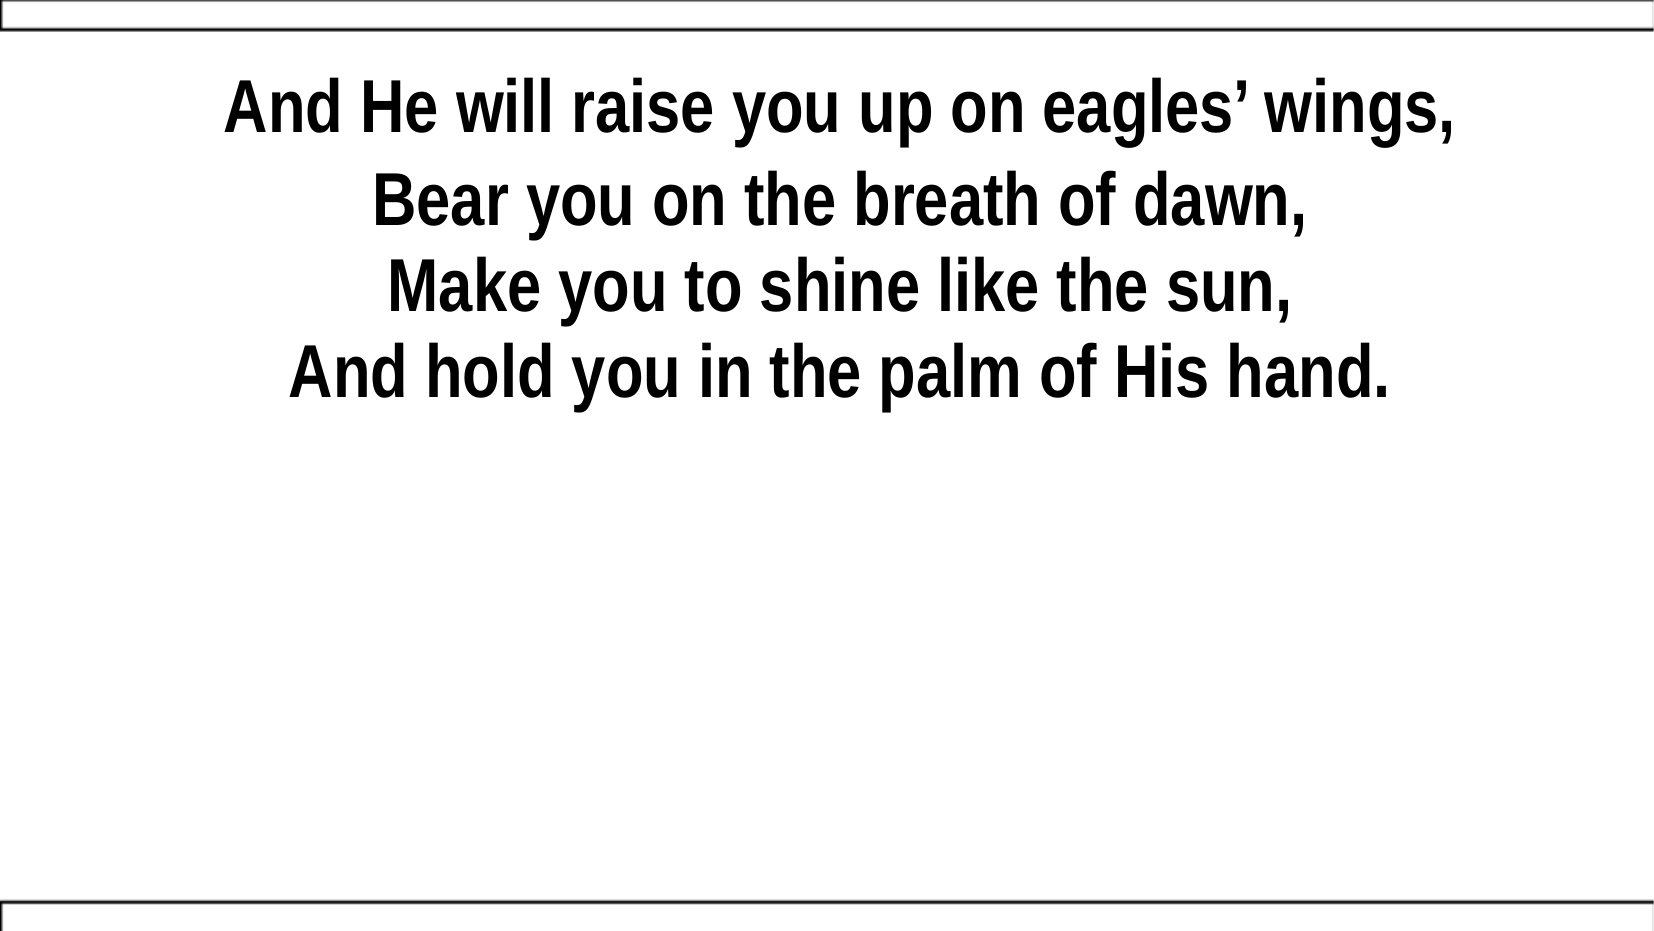

And He will raise you up on eagles’ wings,
Bear you on the breath of dawn,
Make you to shine like the sun,
And hold you in the palm of His hand.